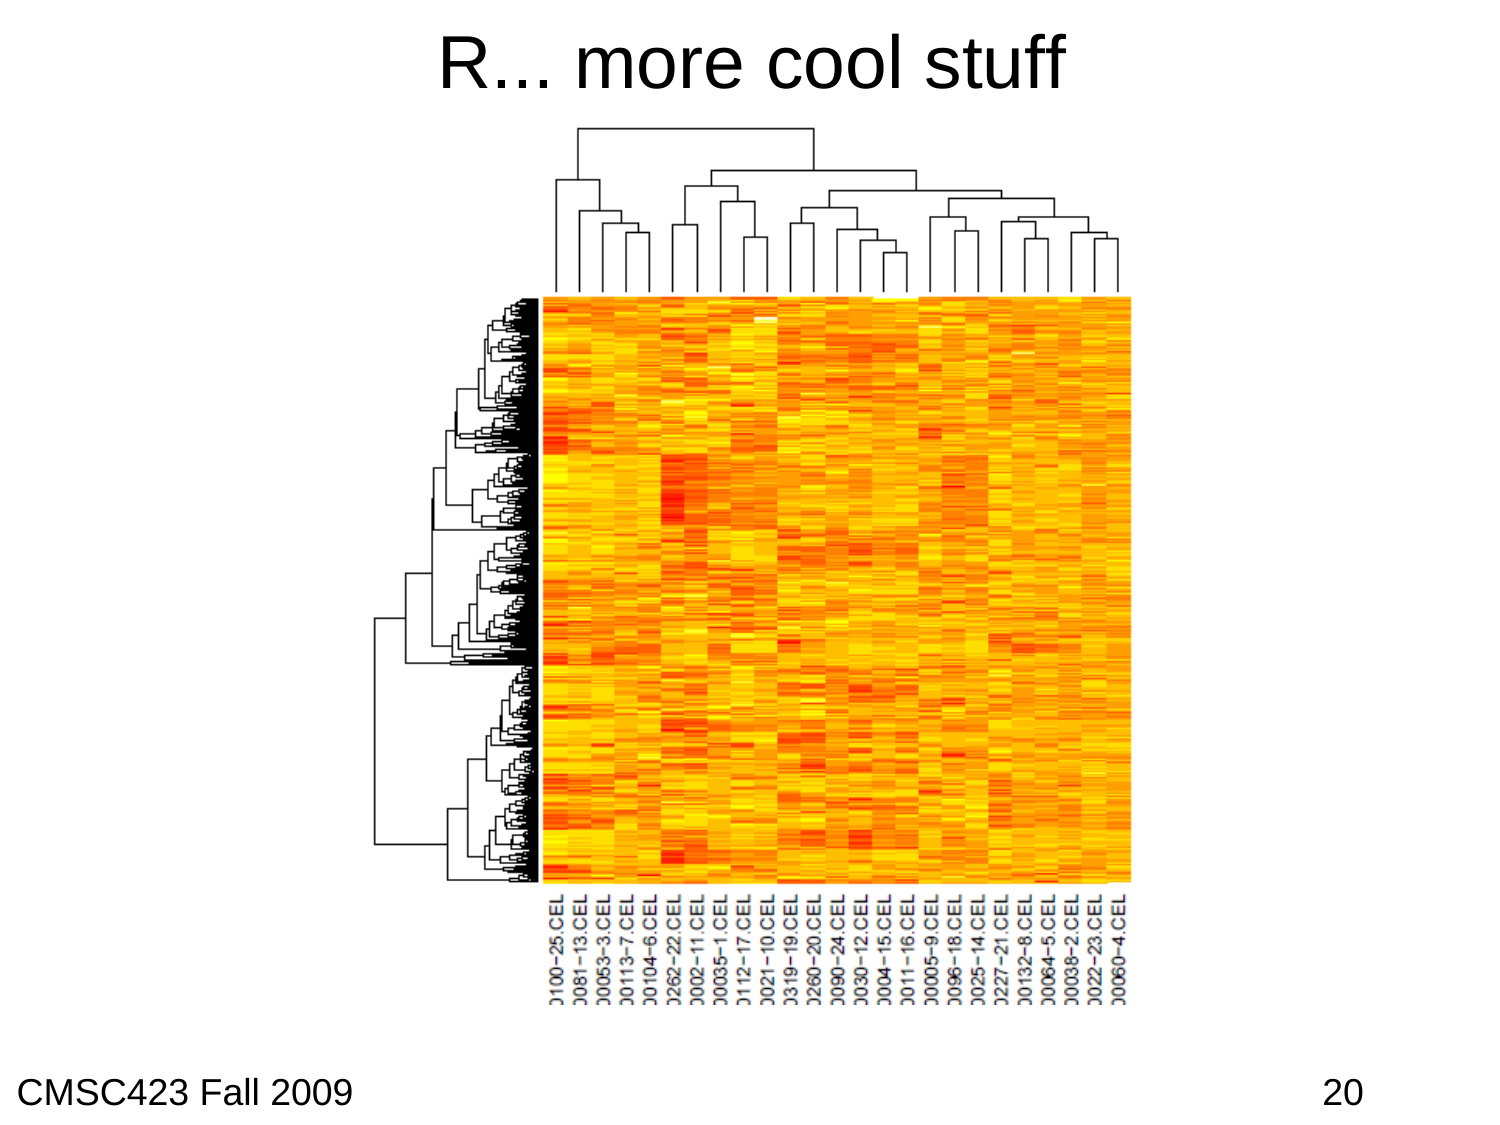

# R... more cool stuff
CMSC423 Fall 2009
20